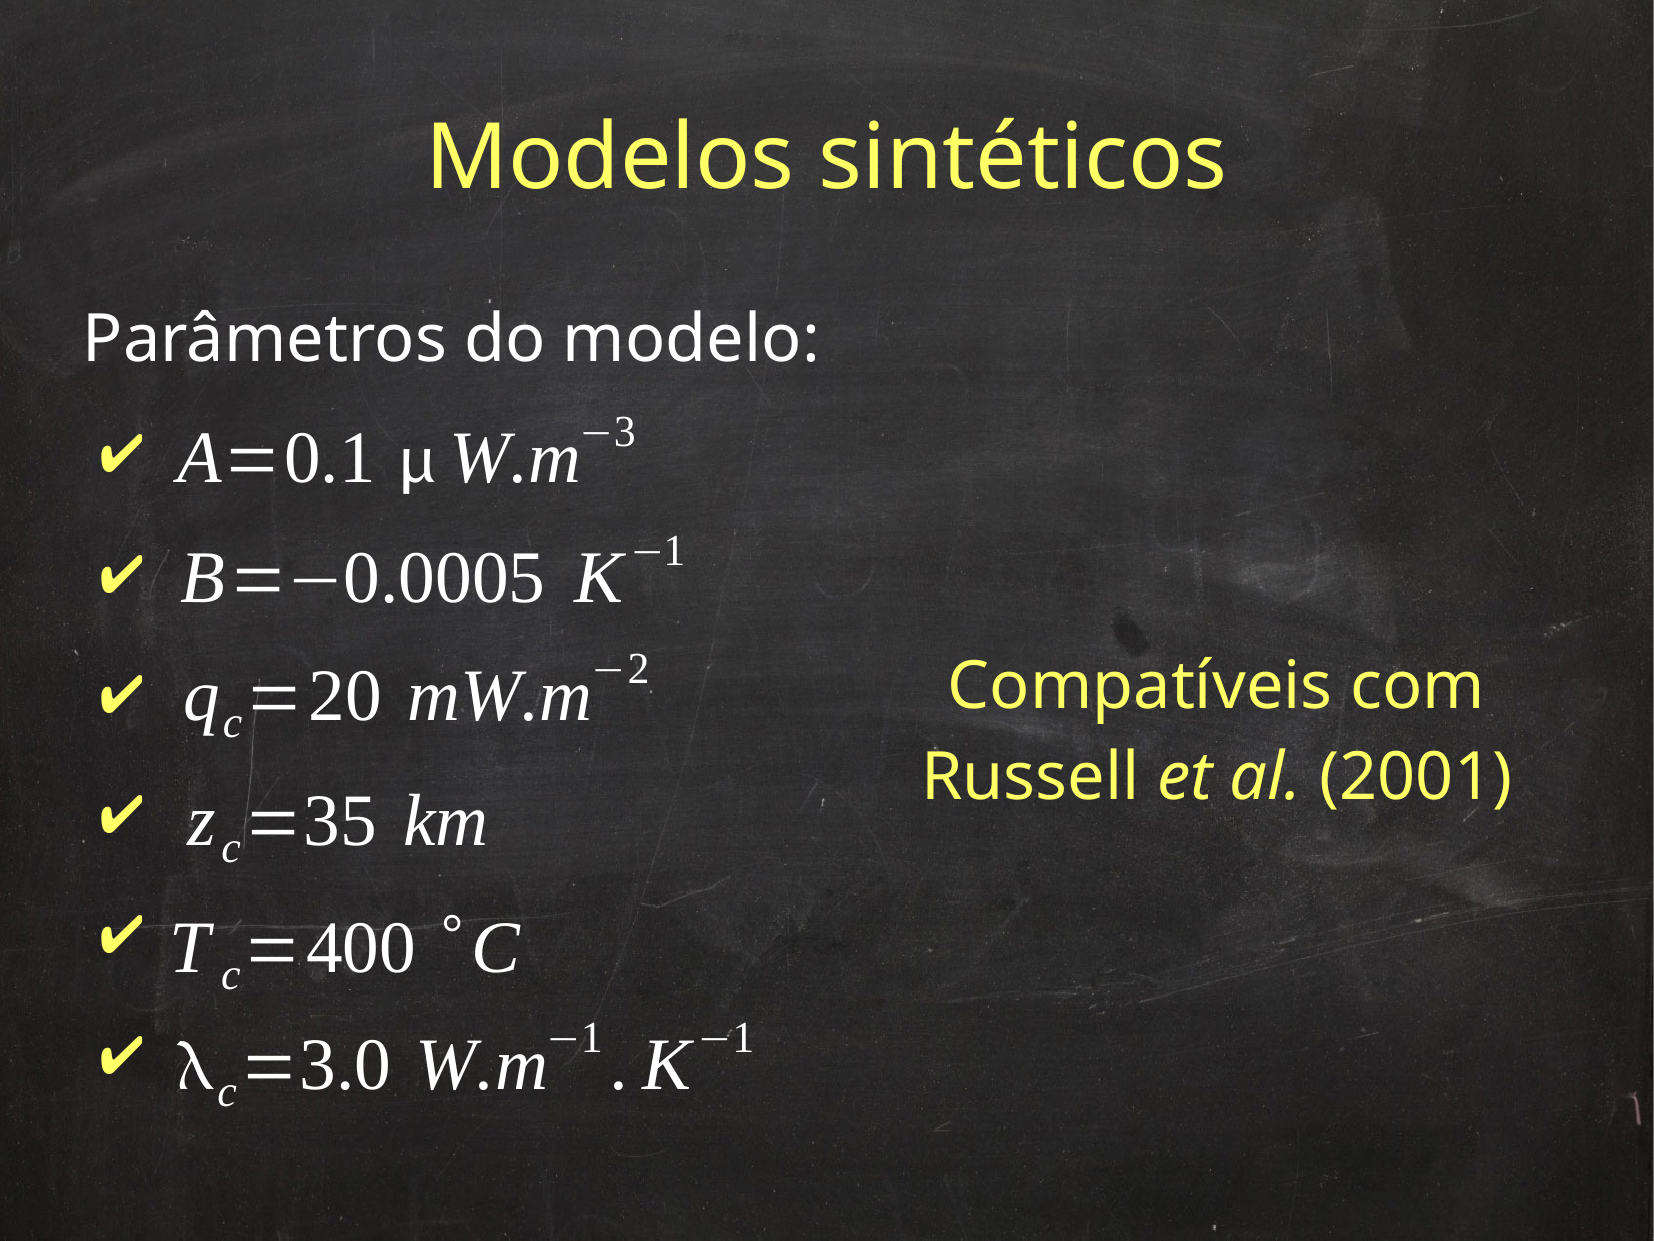

# Modelos sintéticos
Parâmetros do modelo:
Compatíveis com Russell et al. (2001)